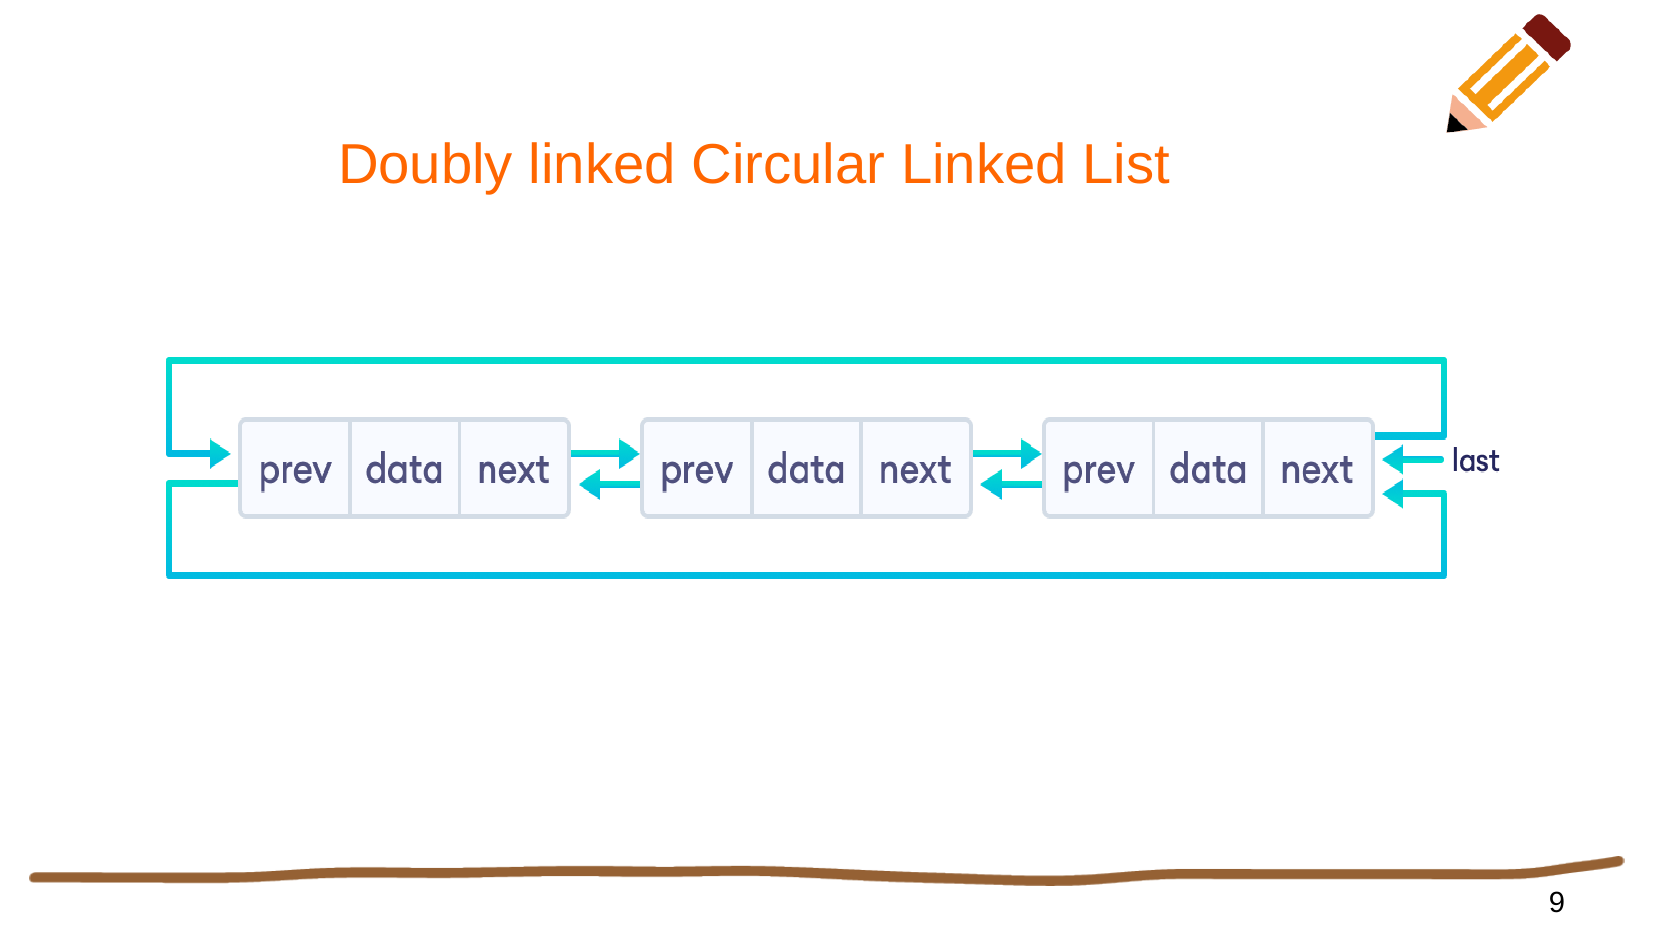

# Doubly linked Circular Linked List
9